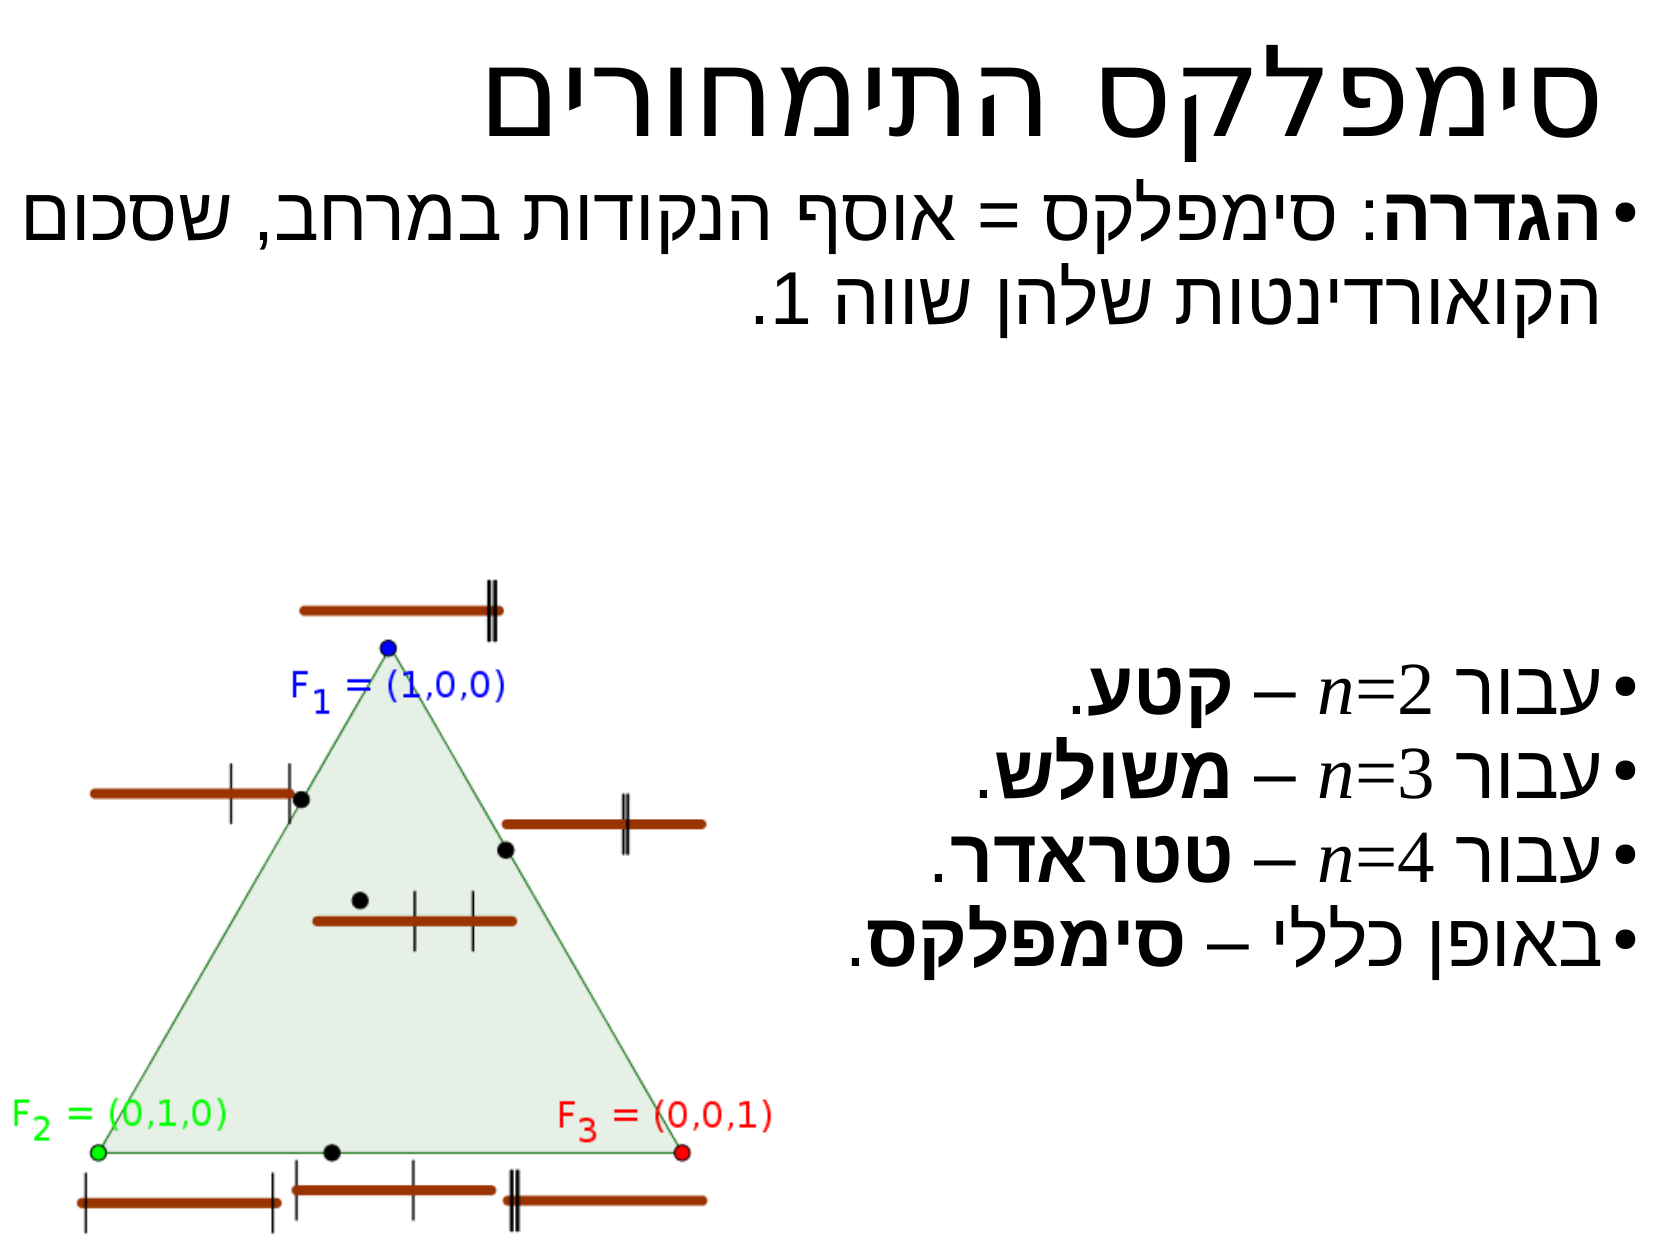

# סימפלקס התימחורים
הגדרה: סימפלקס = אוסף הנקודות במרחב, שסכום הקואורדינטות שלהן שווה 1.
עבור n=2 – קטע.
עבור n=3 – משולש.
עבור n=4 – טטראדר.
באופן כללי – סימפלקס.